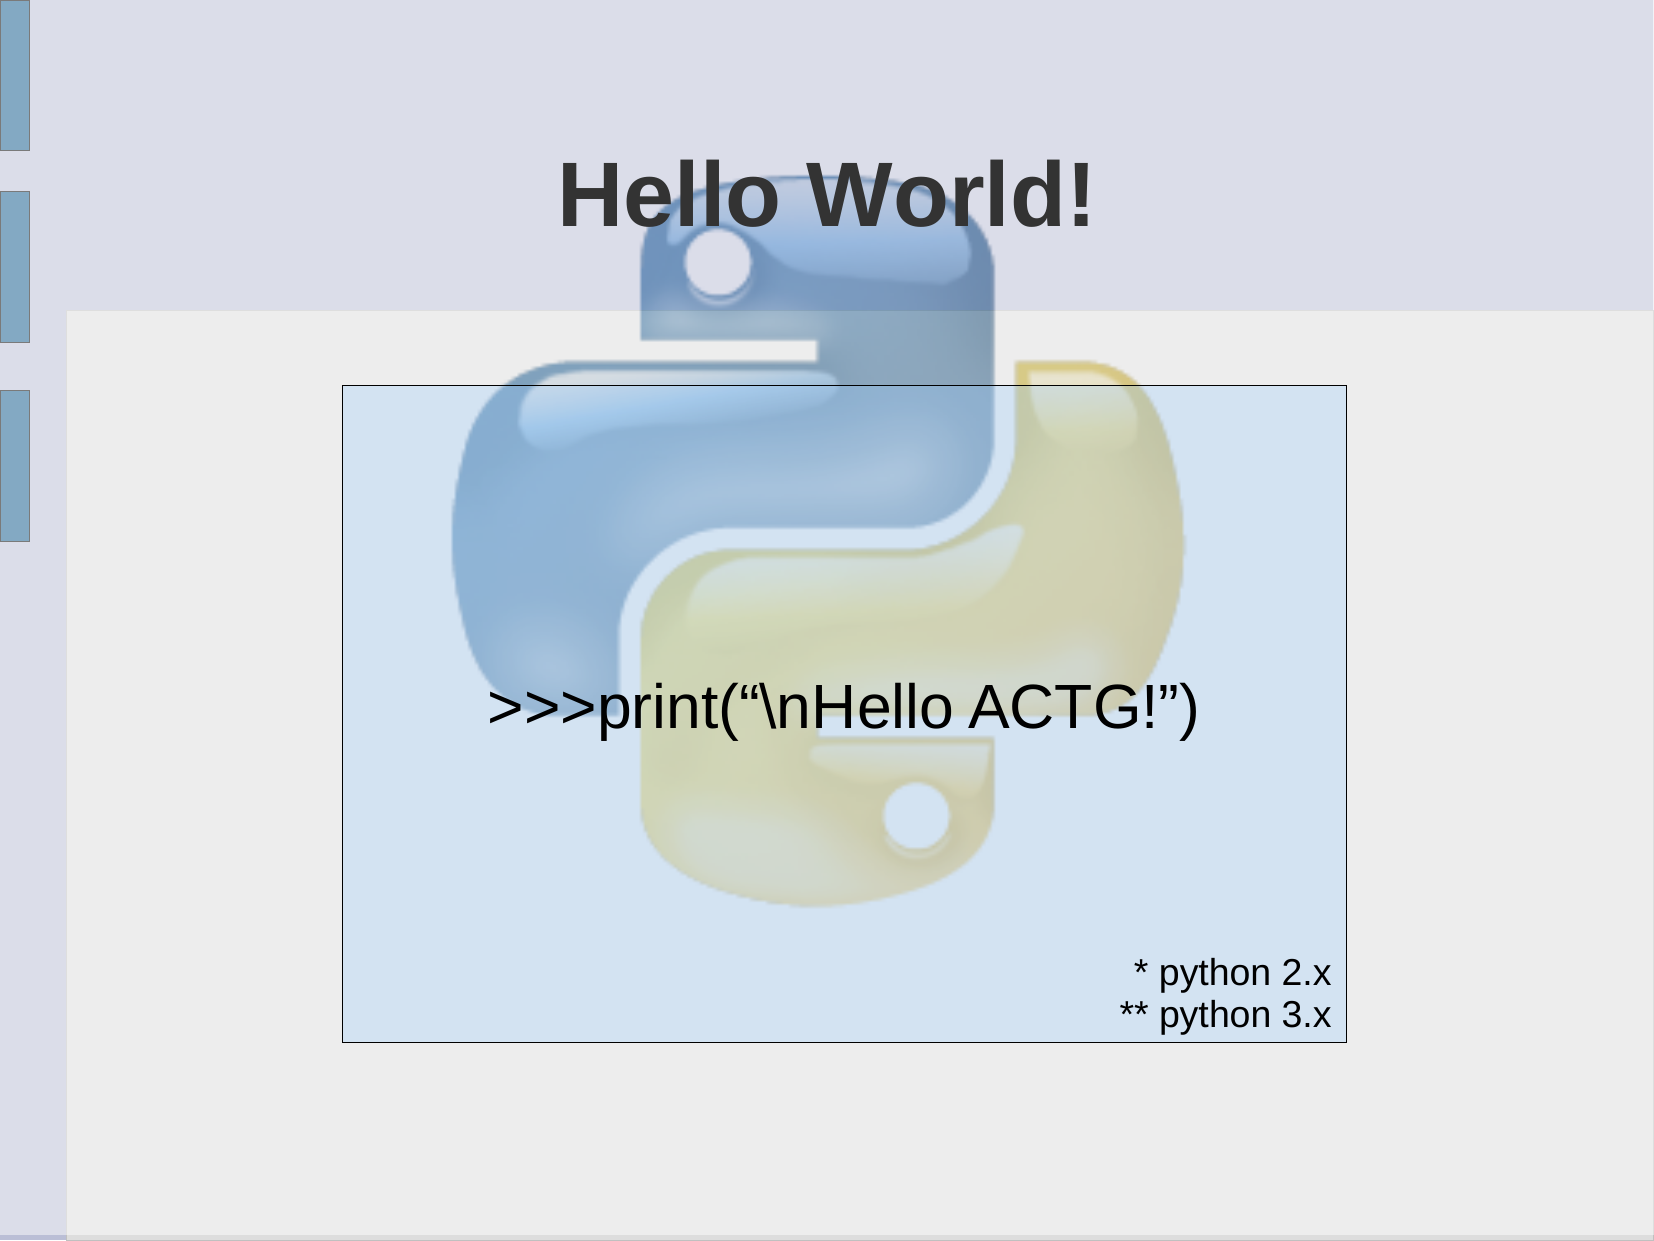

# Hello World!
>>>print(“\nHello ACTG!”)
* python 2.x
** python 3.x